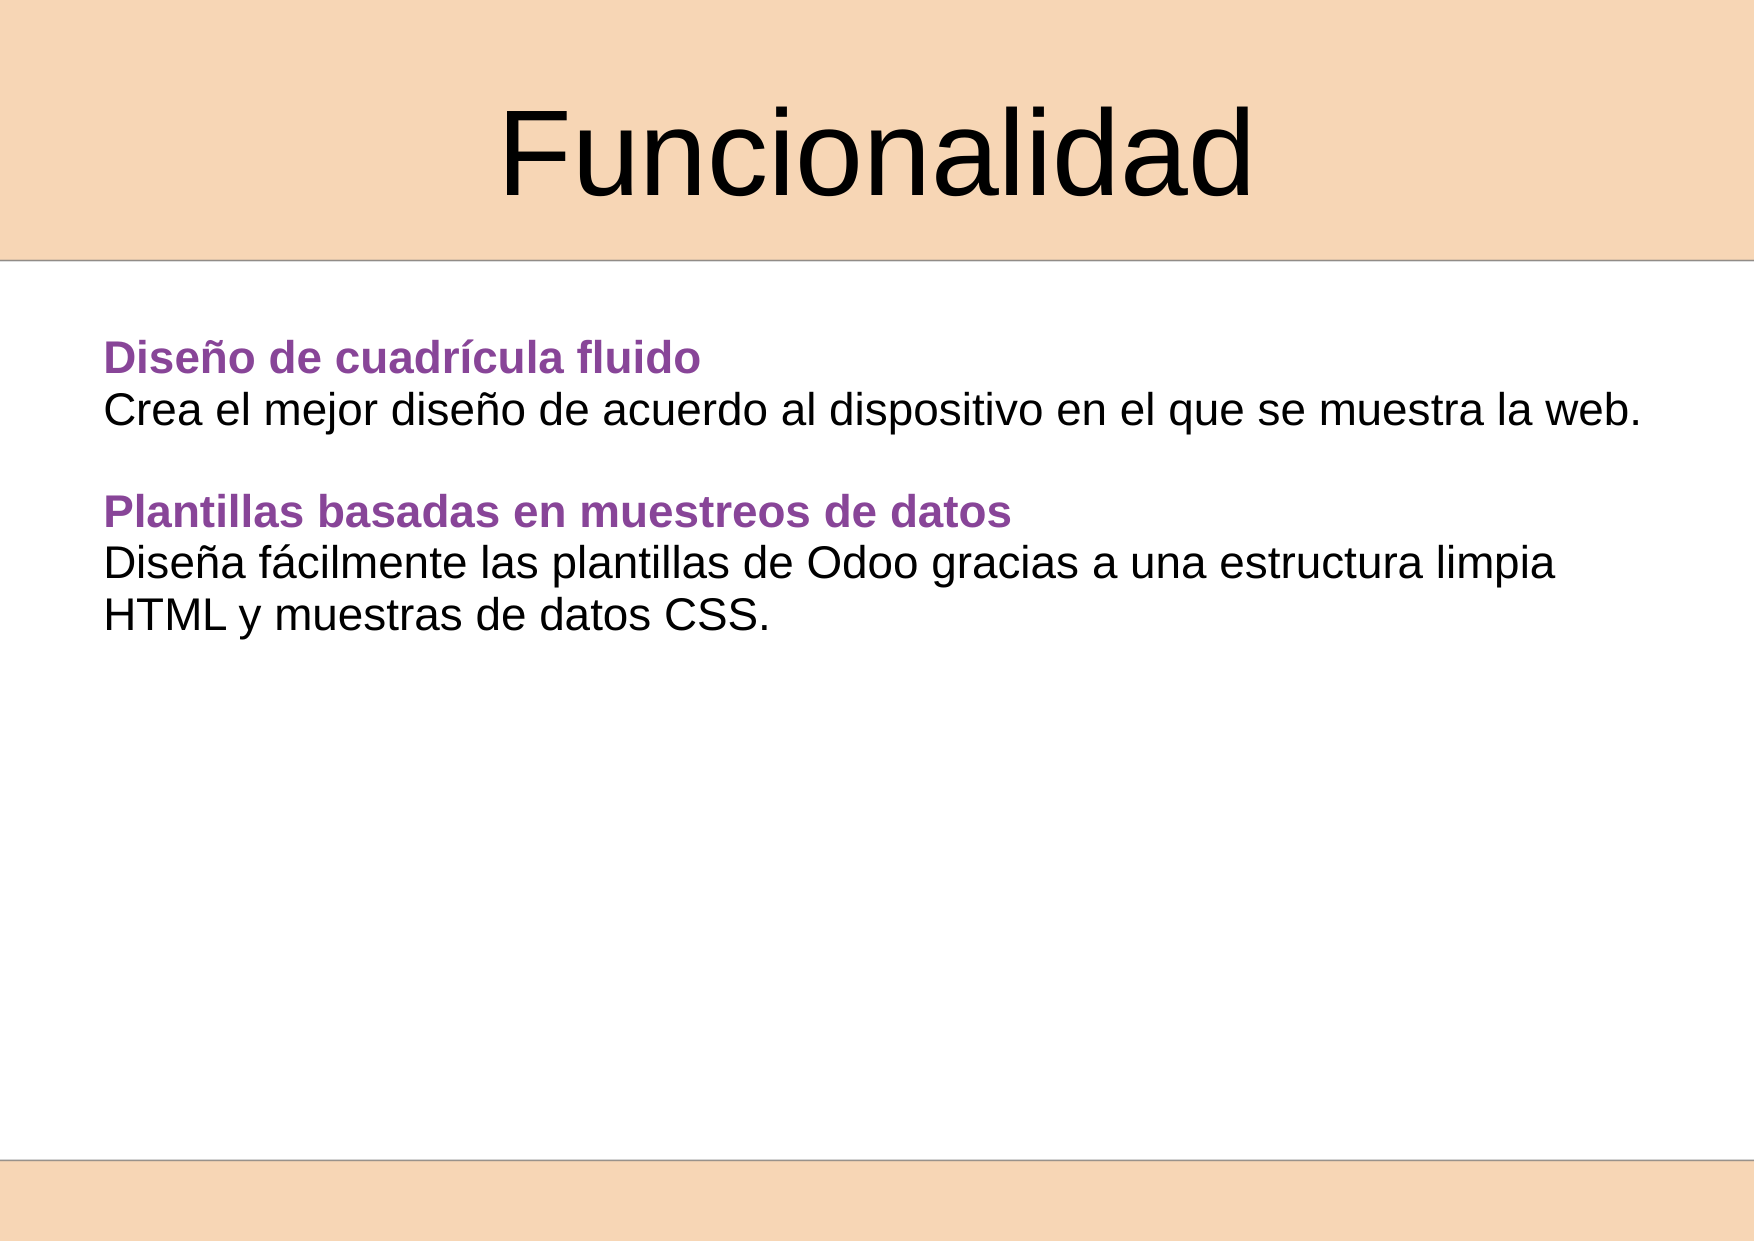

# Funcionalidad
Diseño de cuadrícula fluido
Crea el mejor diseño de acuerdo al dispositivo en el que se muestra la web.
Plantillas basadas en muestreos de datos
Diseña fácilmente las plantillas de Odoo gracias a una estructura limpia HTML y muestras de datos CSS.